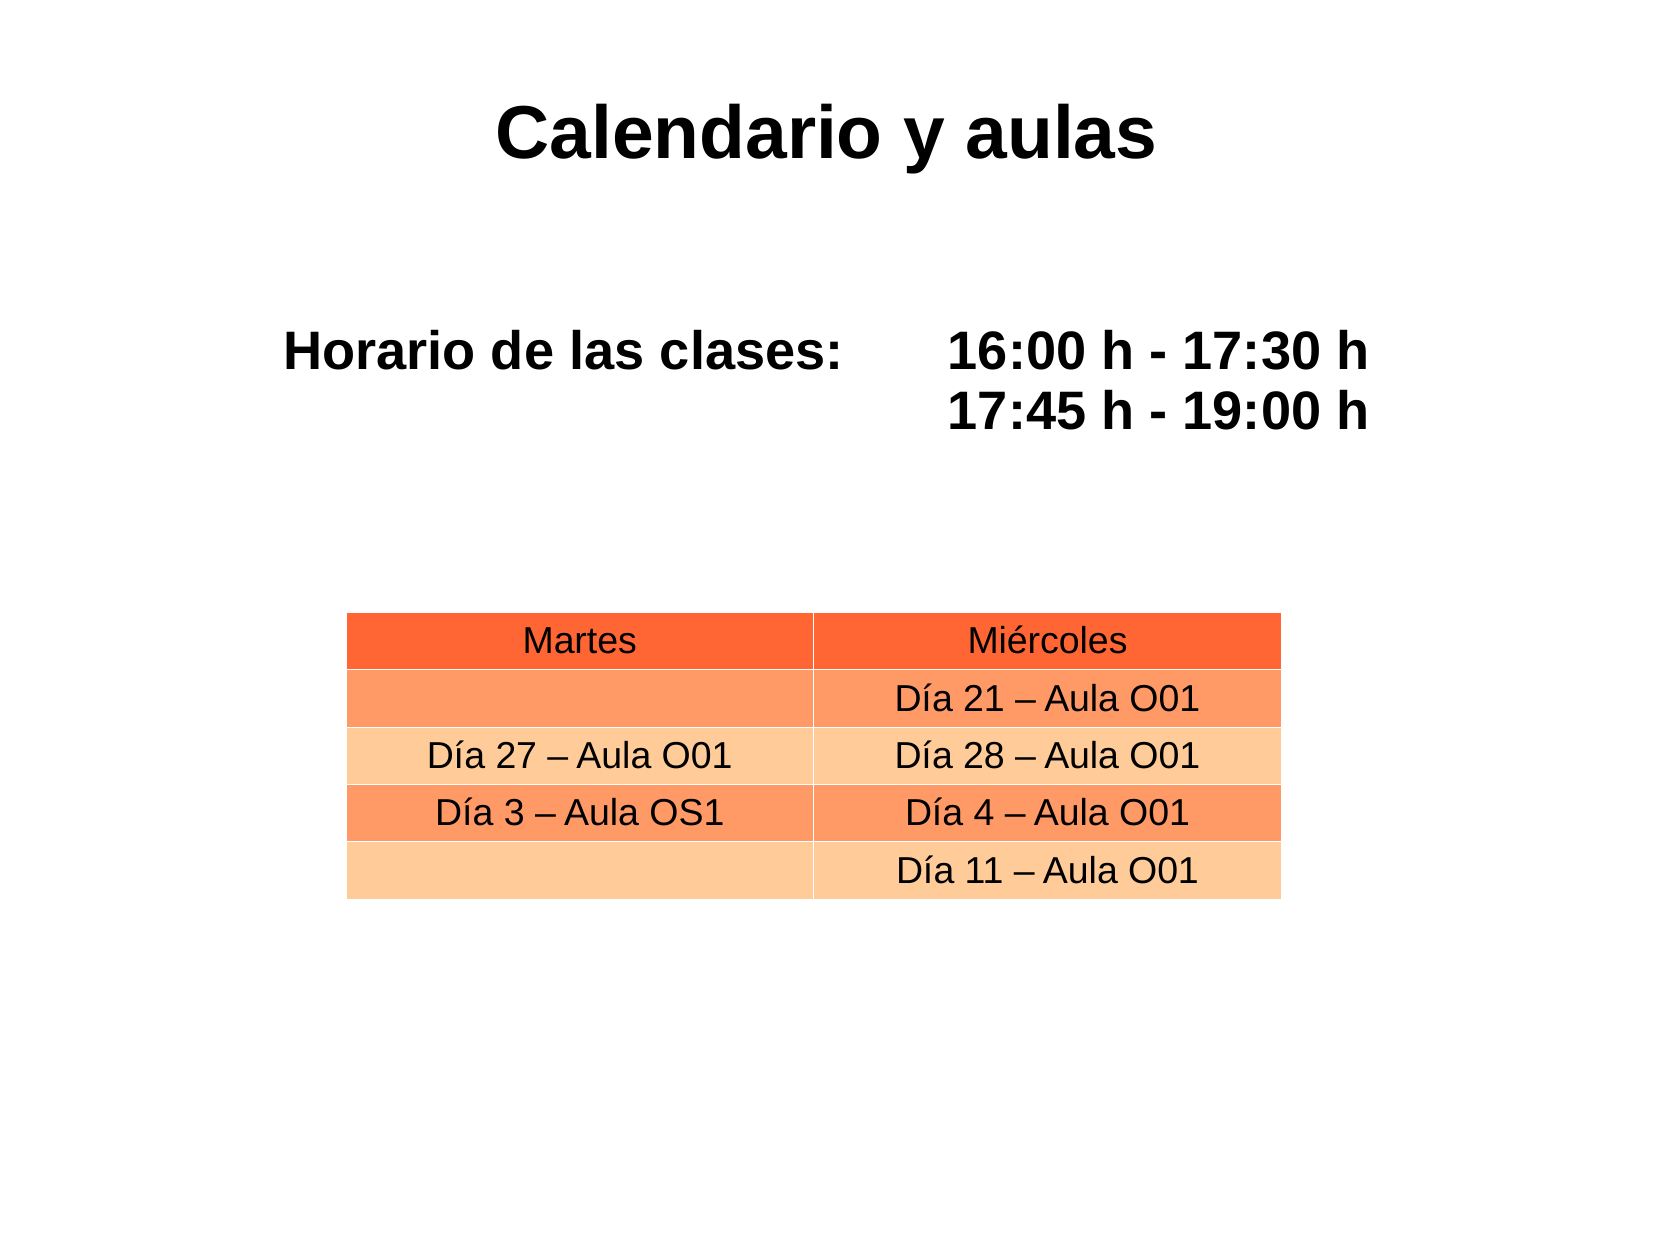

# Calendario y aulas
Horario de las clases:		16:00 h - 17:30 h
									17:45 h - 19:00 h
| Martes | Miércoles |
| --- | --- |
| | Día 21 – Aula O01 |
| Día 27 – Aula O01 | Día 28 – Aula O01 |
| Día 3 – Aula OS1 | Día 4 – Aula O01 |
| | Día 11 – Aula O01 |